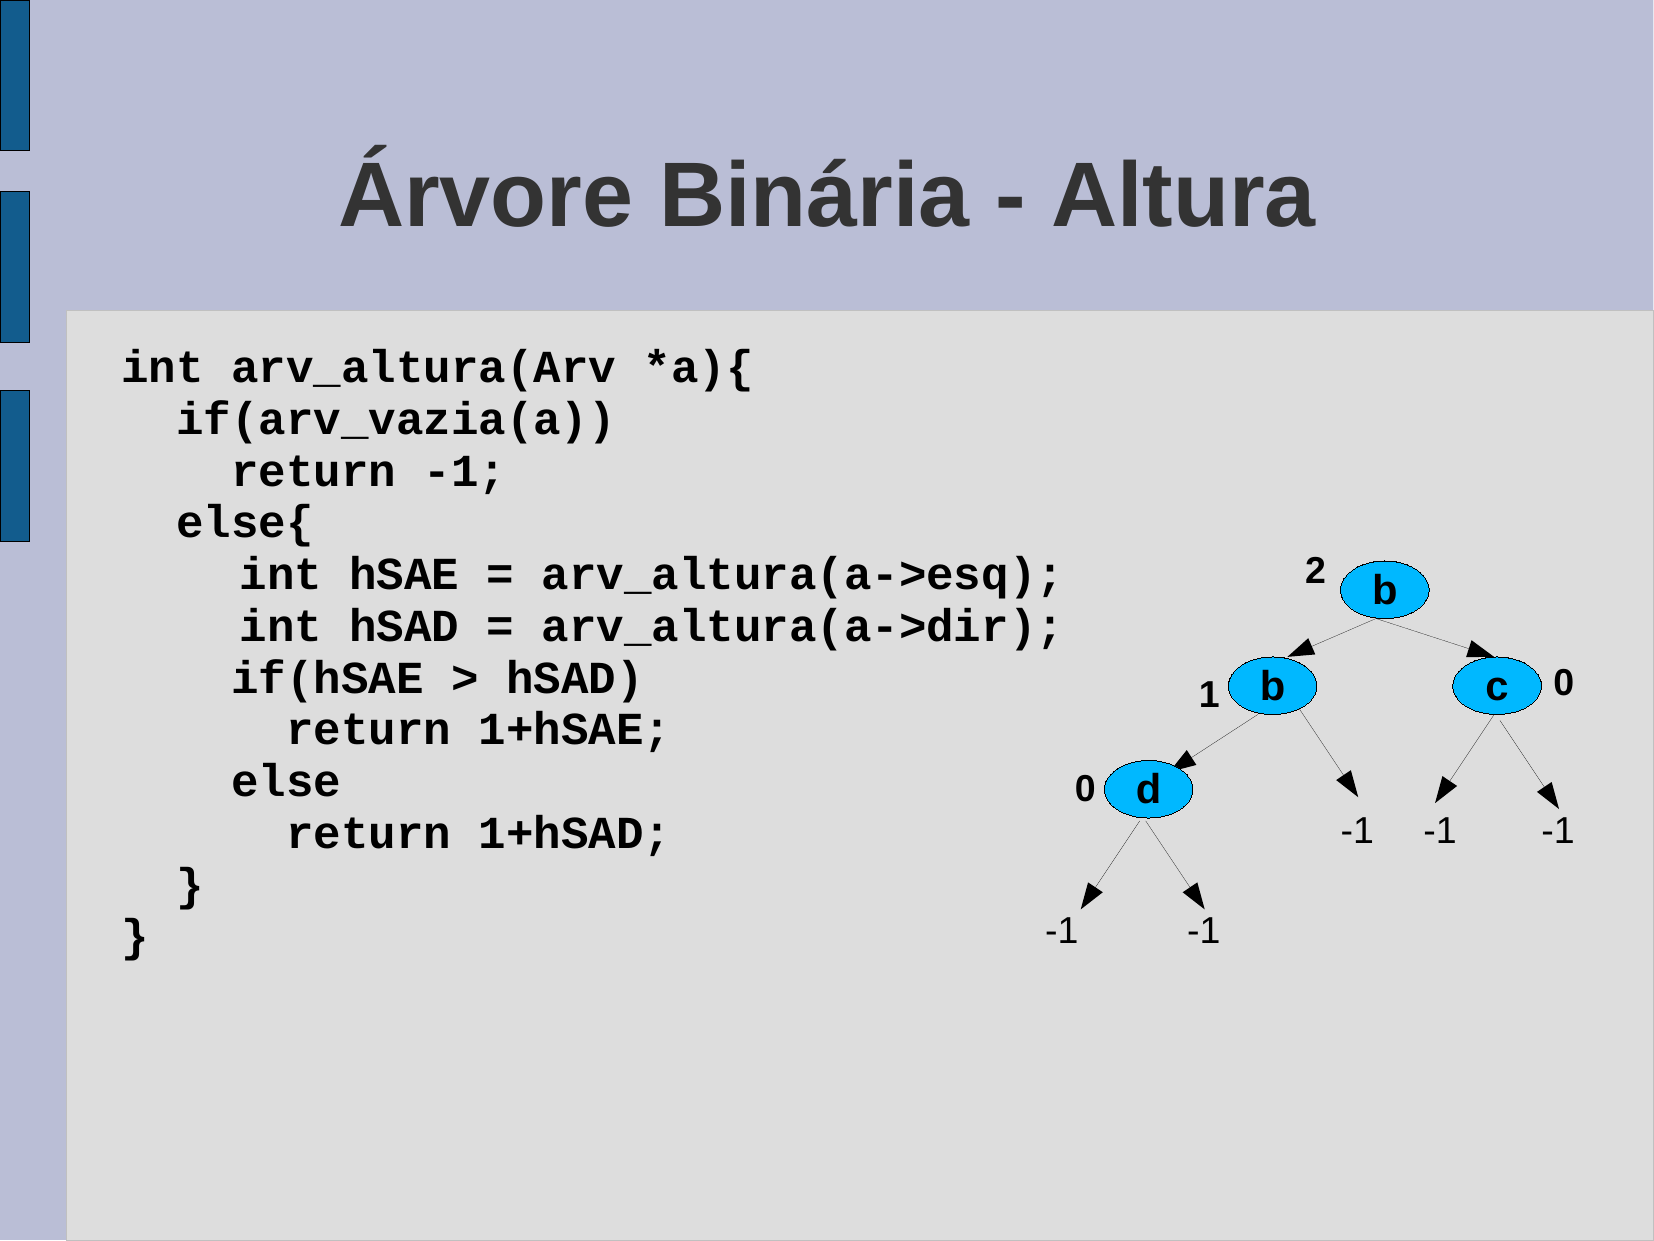

# Árvore Binária - Altura
int arv_altura(Arv *a){
 if(arv_vazia(a))
 return -1;
 else{
 	int hSAE = arv_altura(a->esq);
 	int hSAD = arv_altura(a->dir);
 if(hSAE > hSAD)
 return 1+hSAE;
 else
 return 1+hSAD;
 }
}
2
b
b
c
d
0
1
0
-1
-1
-1
-1
-1